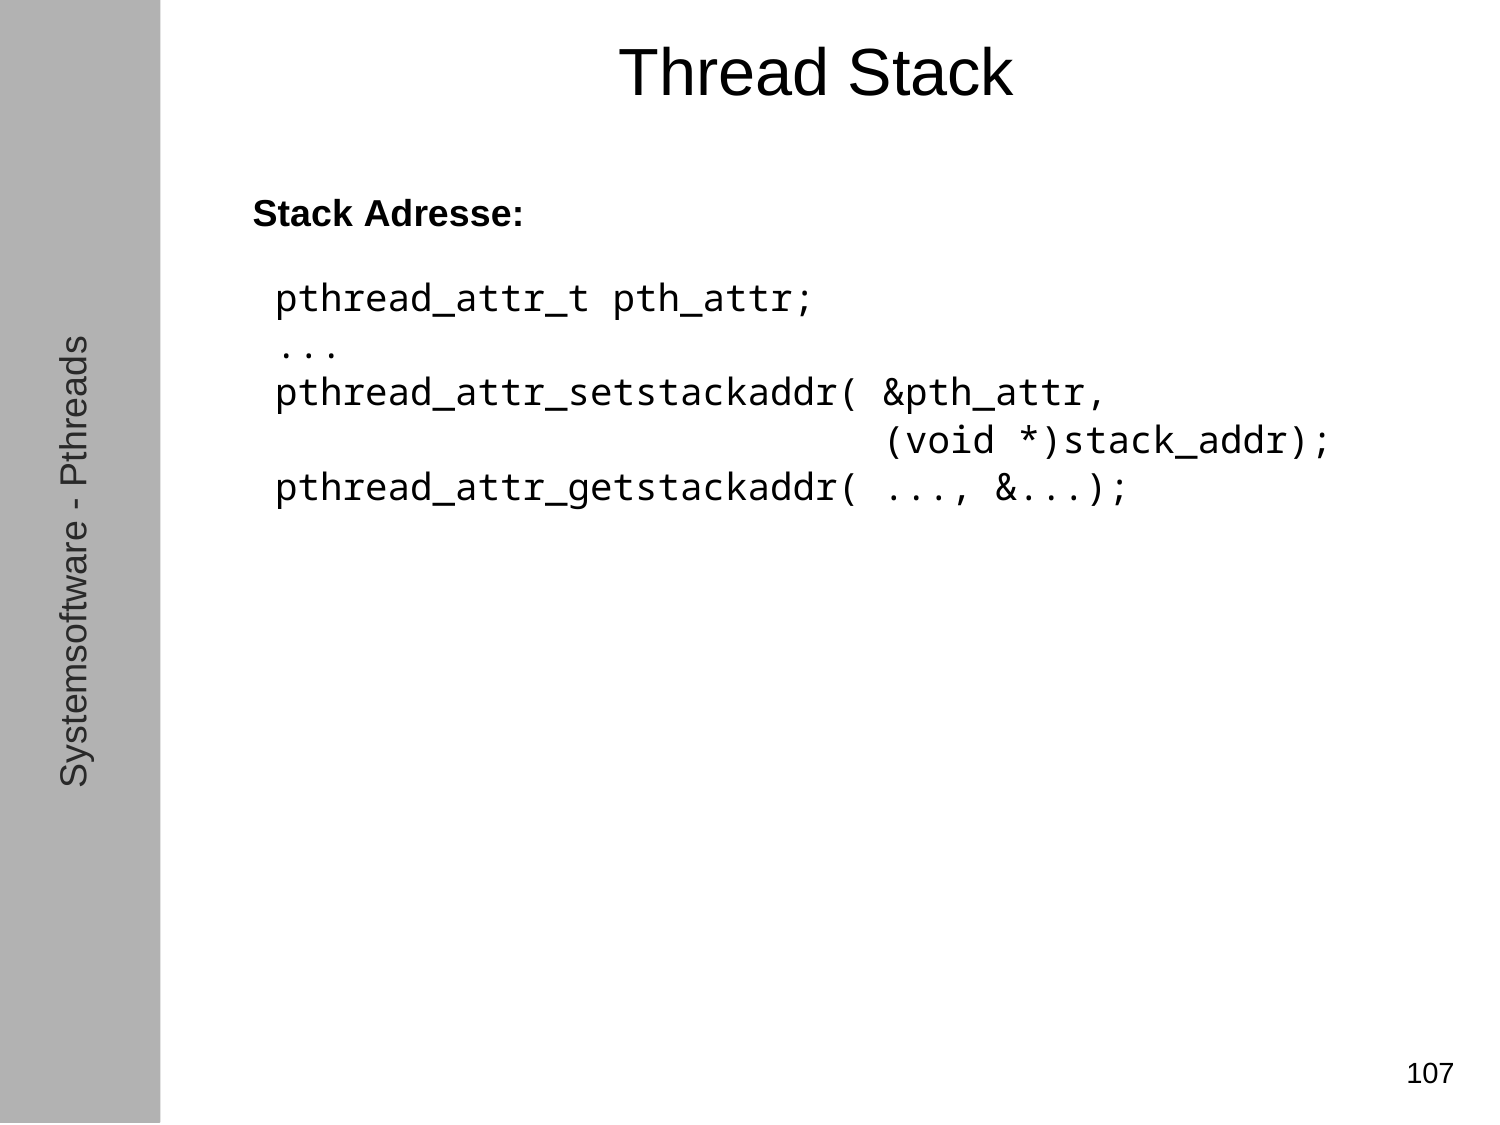

Thread Stack
Stack Adresse:
 pthread_attr_t pth_attr;
 ...
 pthread_attr_setstackaddr( &pth_attr,
 (void *)stack_addr);
 pthread_attr_getstackaddr( ..., &...);
Systemsoftware - Pthreads